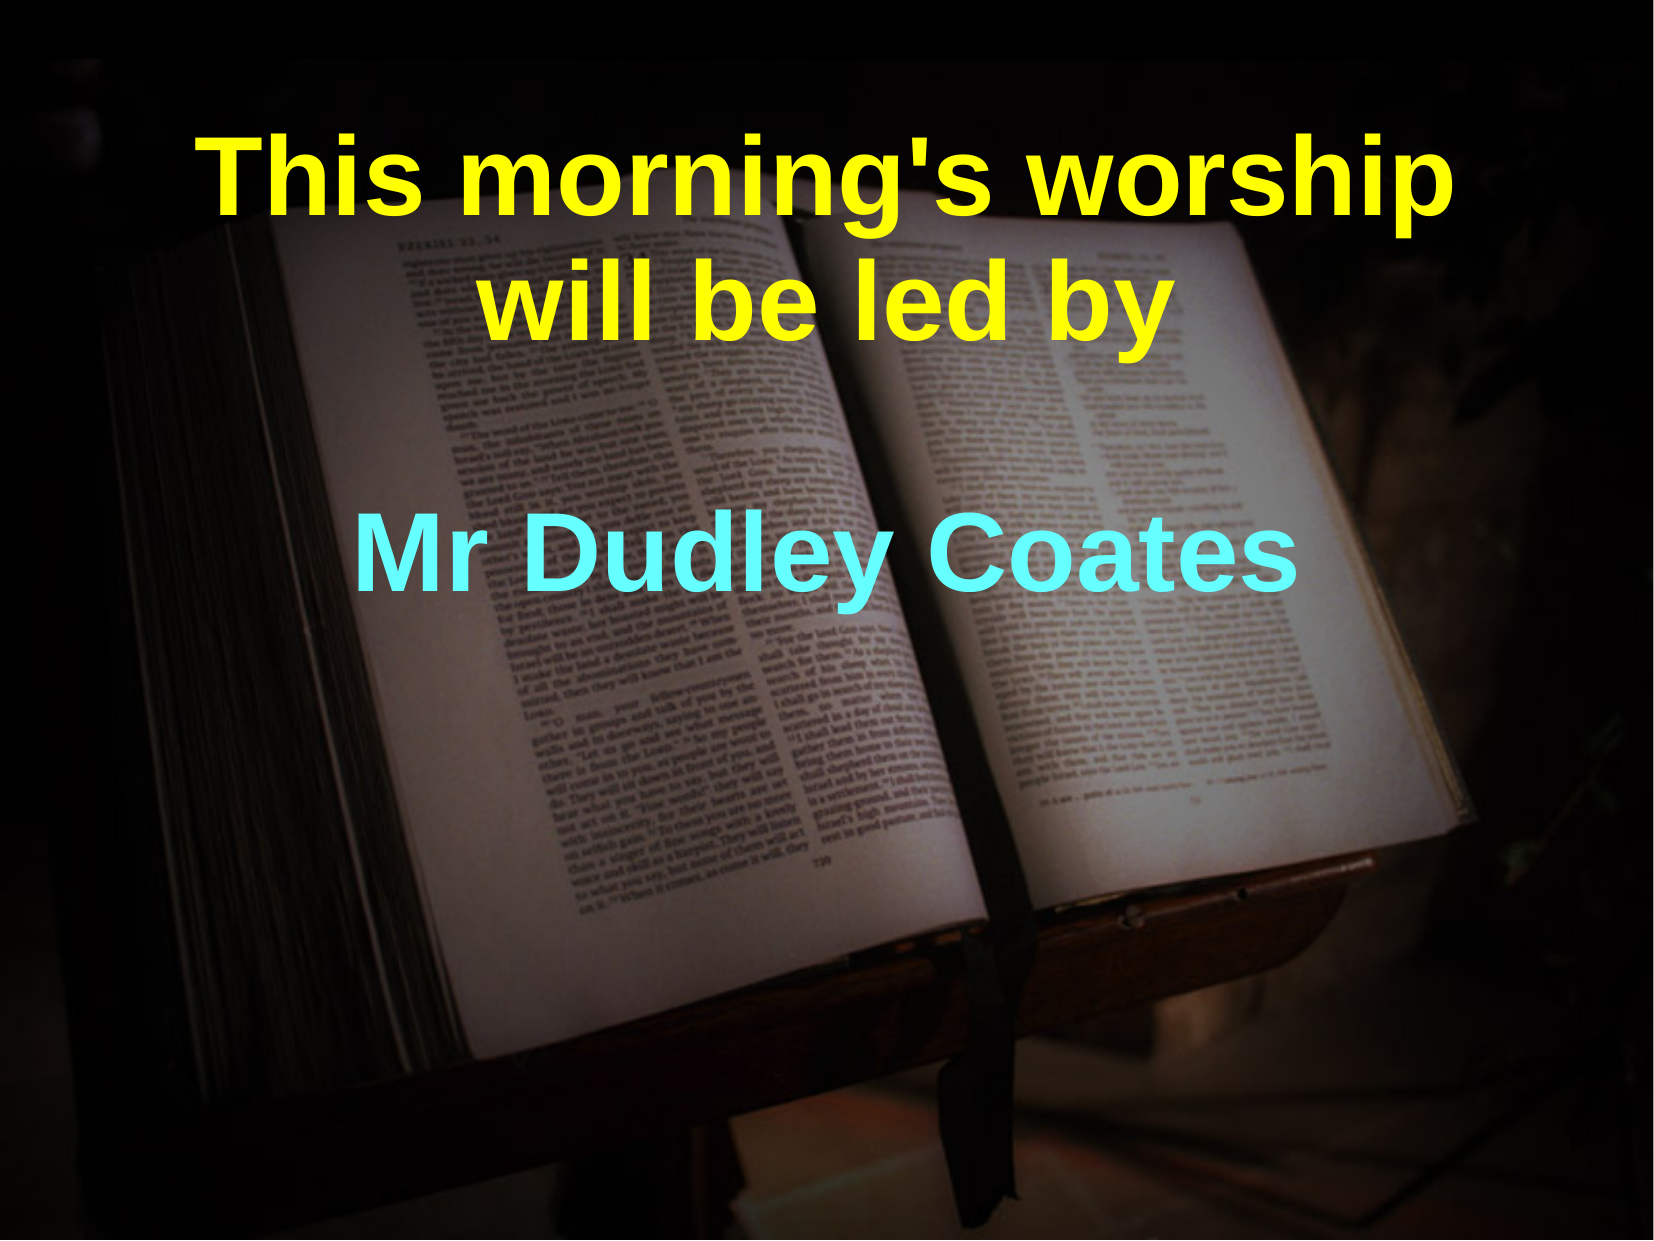

#
This morning's worship will be led by
Mr Dudley Coates